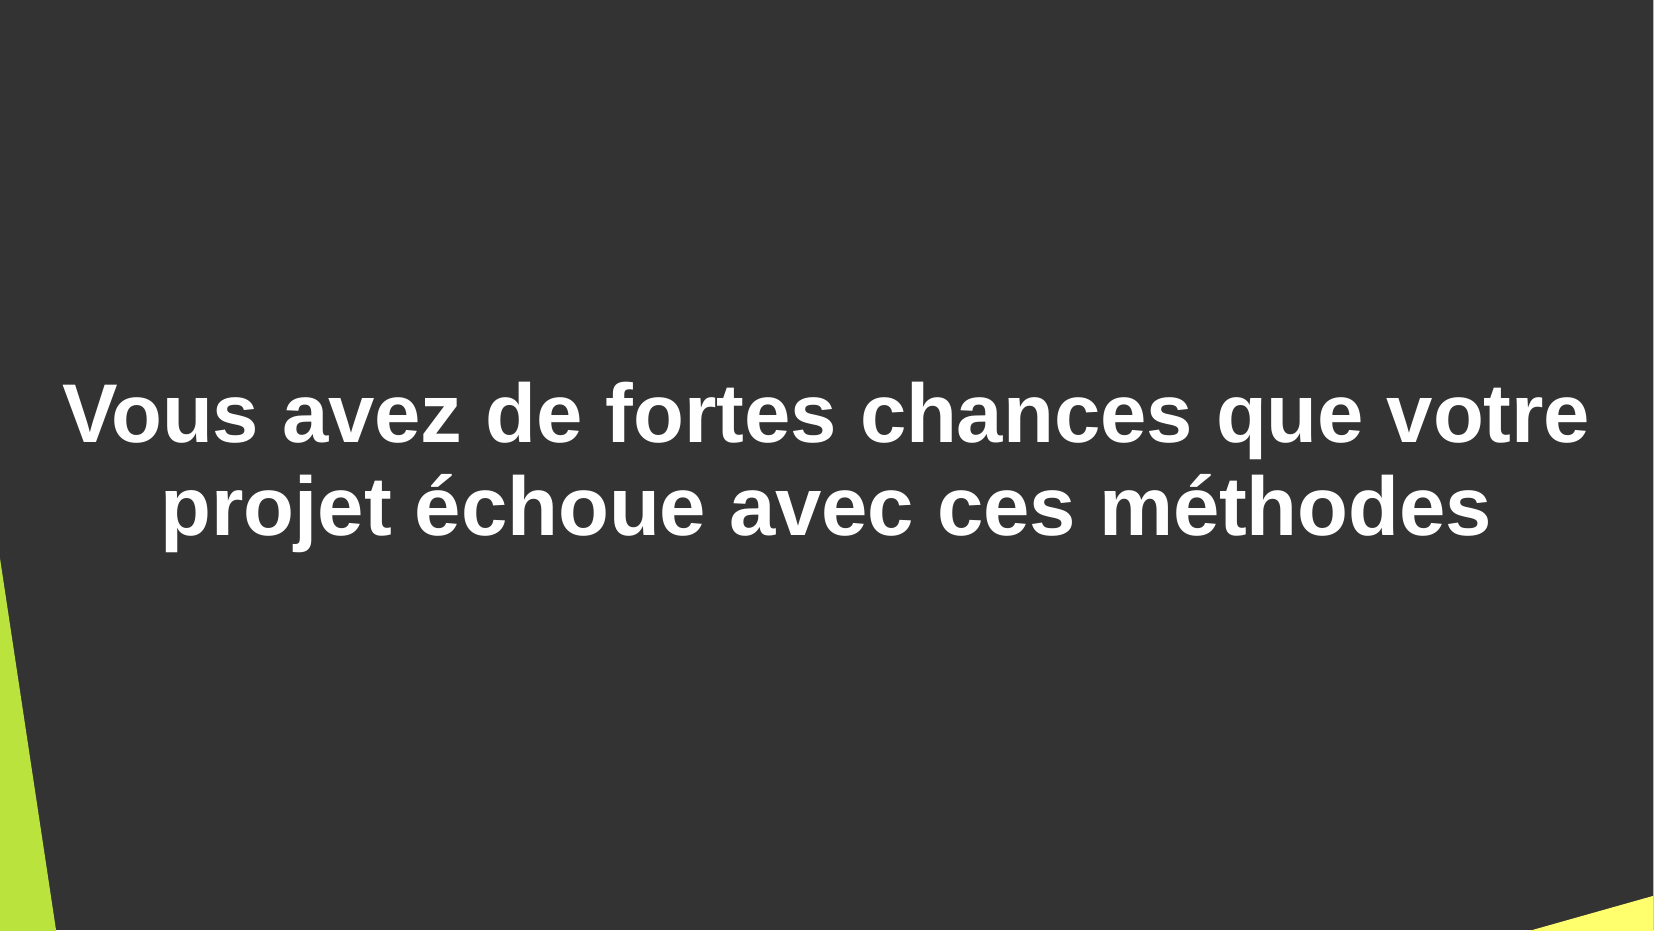

# Vous avez de fortes chances que votre projet échoue avec ces méthodes